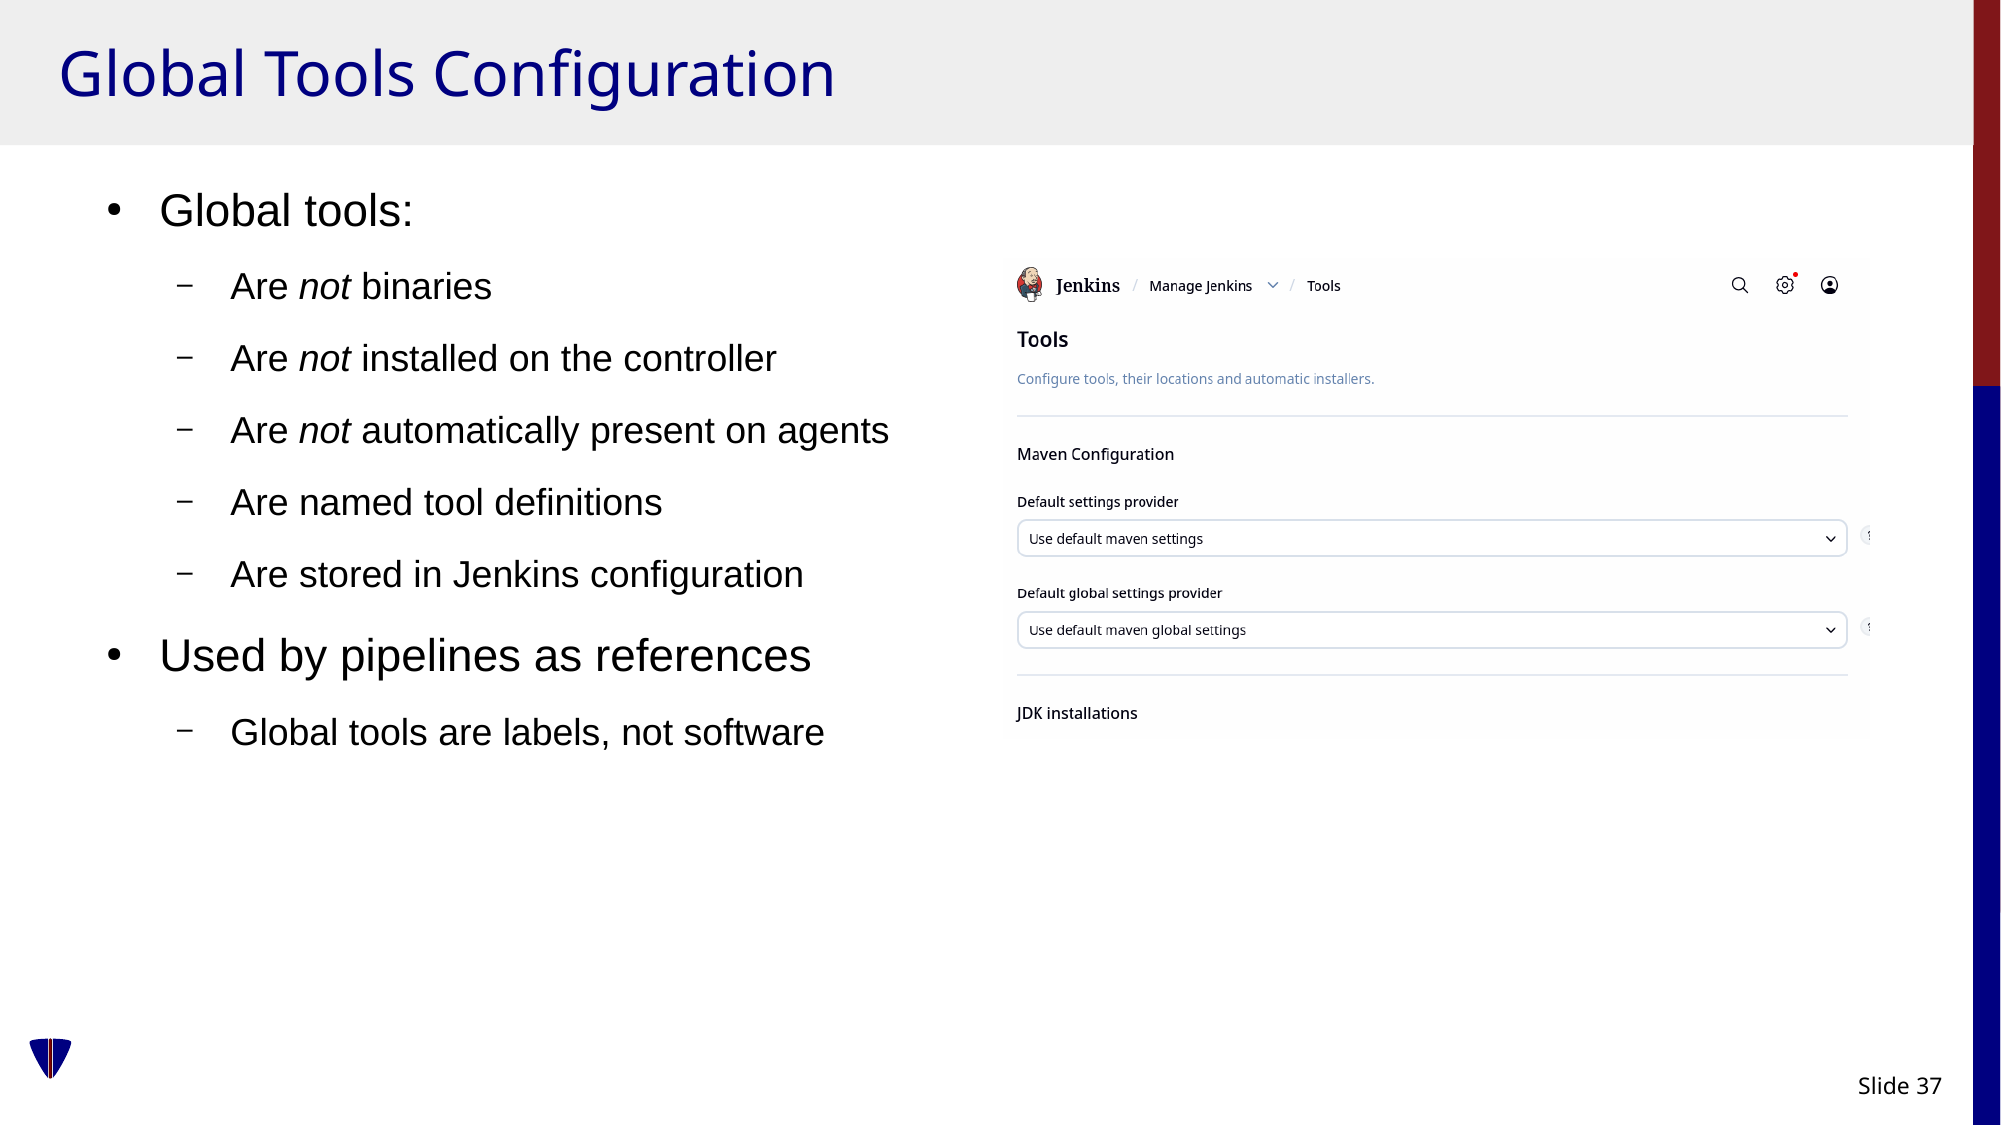

# Global Tools Configuration
Global tools:
Are not binaries
Are not installed on the controller
Are not automatically present on agents
Are named tool definitions
Are stored in Jenkins configuration
Used by pipelines as references
Global tools are labels, not software